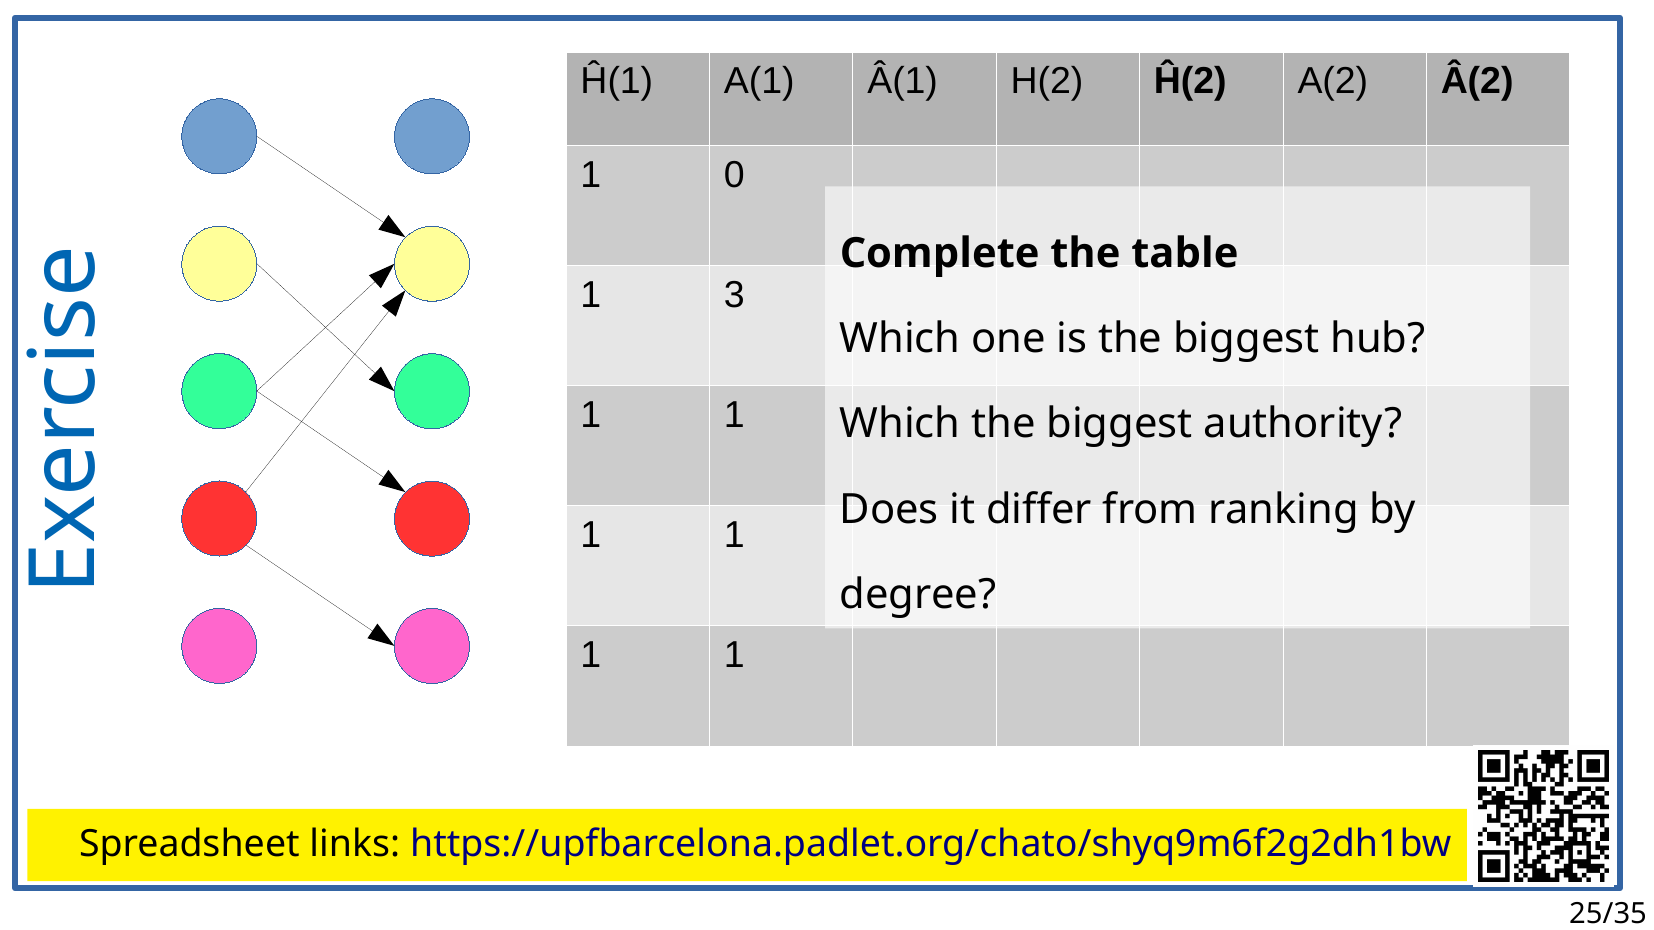

| Ĥ(1) | A(1) | Â(1) | H(2) | Ĥ(2) | A(2) | Â(2) |
| --- | --- | --- | --- | --- | --- | --- |
| 1 | 0 | | | | | |
| 1 | 3 | | | | | |
| 1 | 1 | | | | | |
| 1 | 1 | | | | | |
| 1 | 1 | | | | | |
Complete the table
Which one is the biggest hub?
Which the biggest authority?
Does it differ from ranking by degree?
# Exercise
Spreadsheet links: https://upfbarcelona.padlet.org/chato/shyq9m6f2g2dh1bw
25